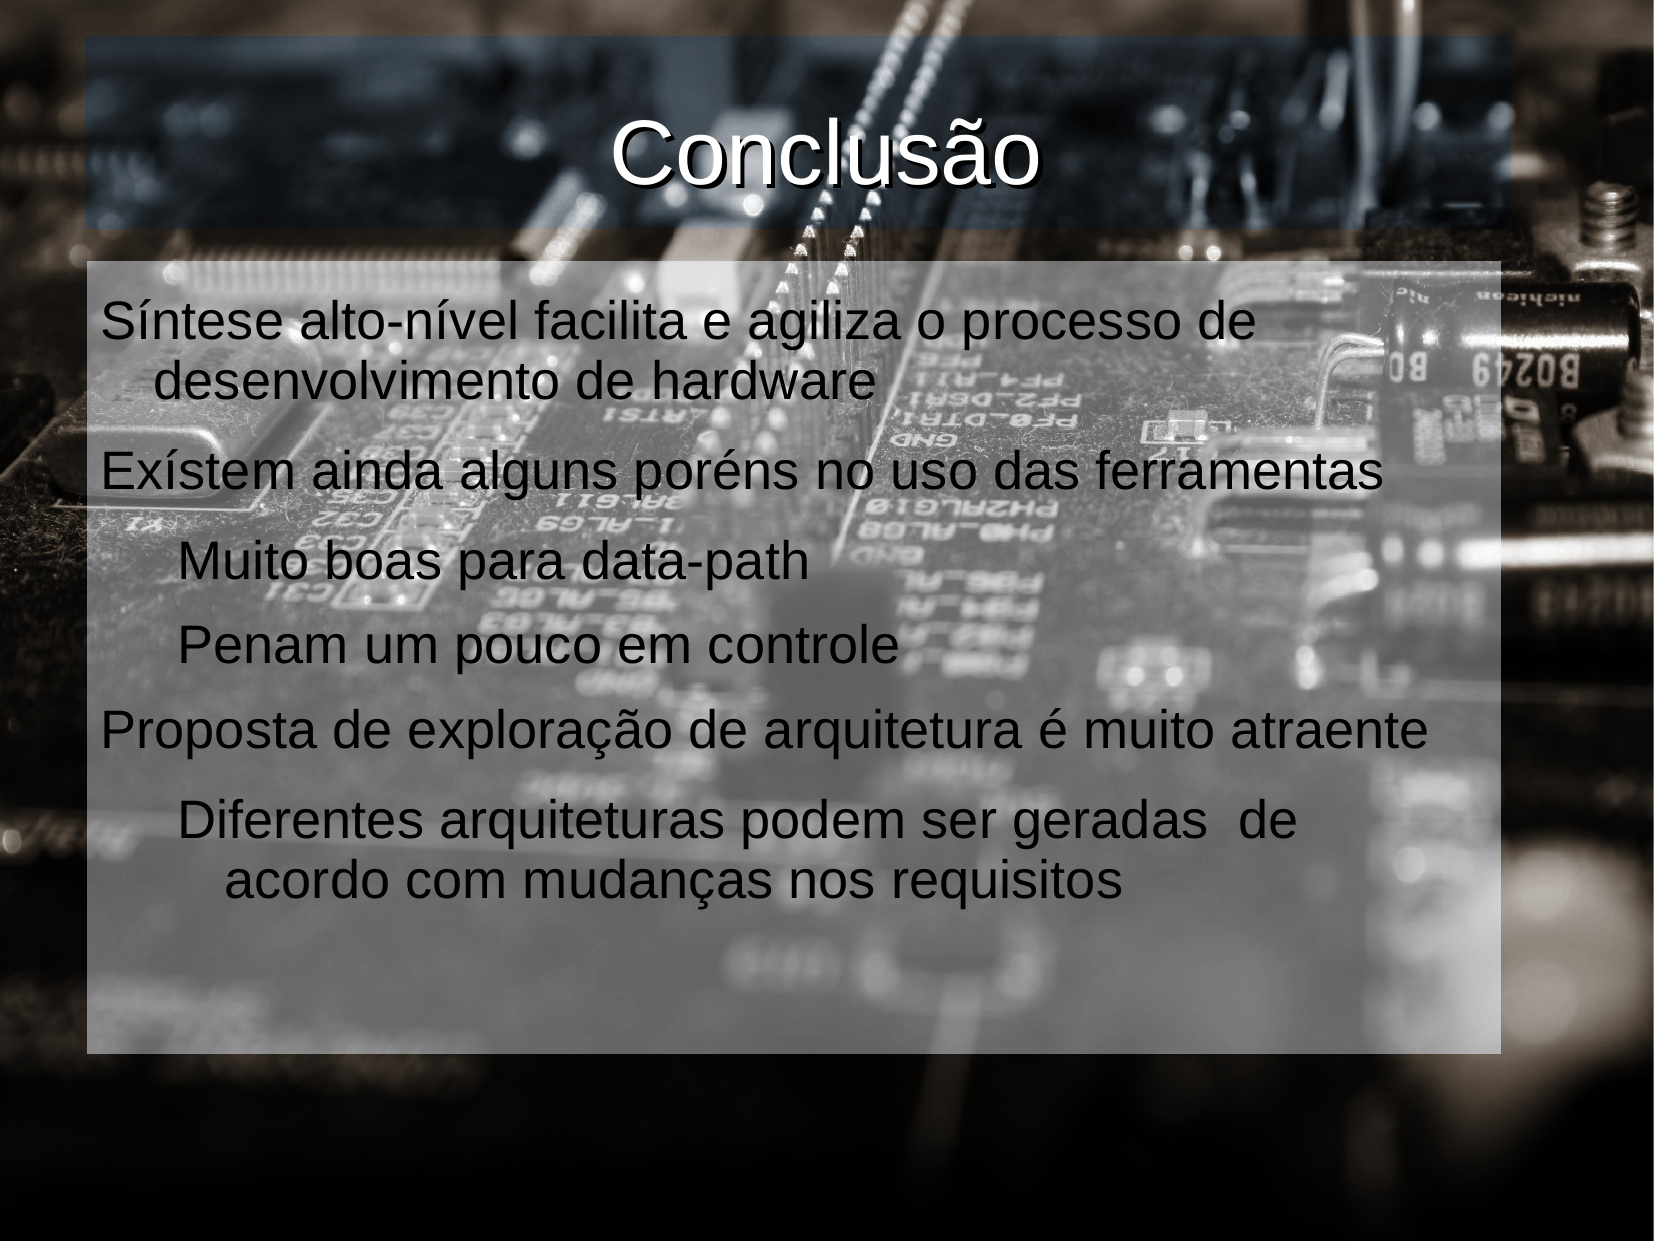

# Conclusão
Síntese alto-nível facilita e agiliza o processo de desenvolvimento de hardware
Exístem ainda alguns poréns no uso das ferramentas
Muito boas para data-path
Penam um pouco em controle
Proposta de exploração de arquitetura é muito atraente
Diferentes arquiteturas podem ser geradas de
acordo com mudanças nos requisitos